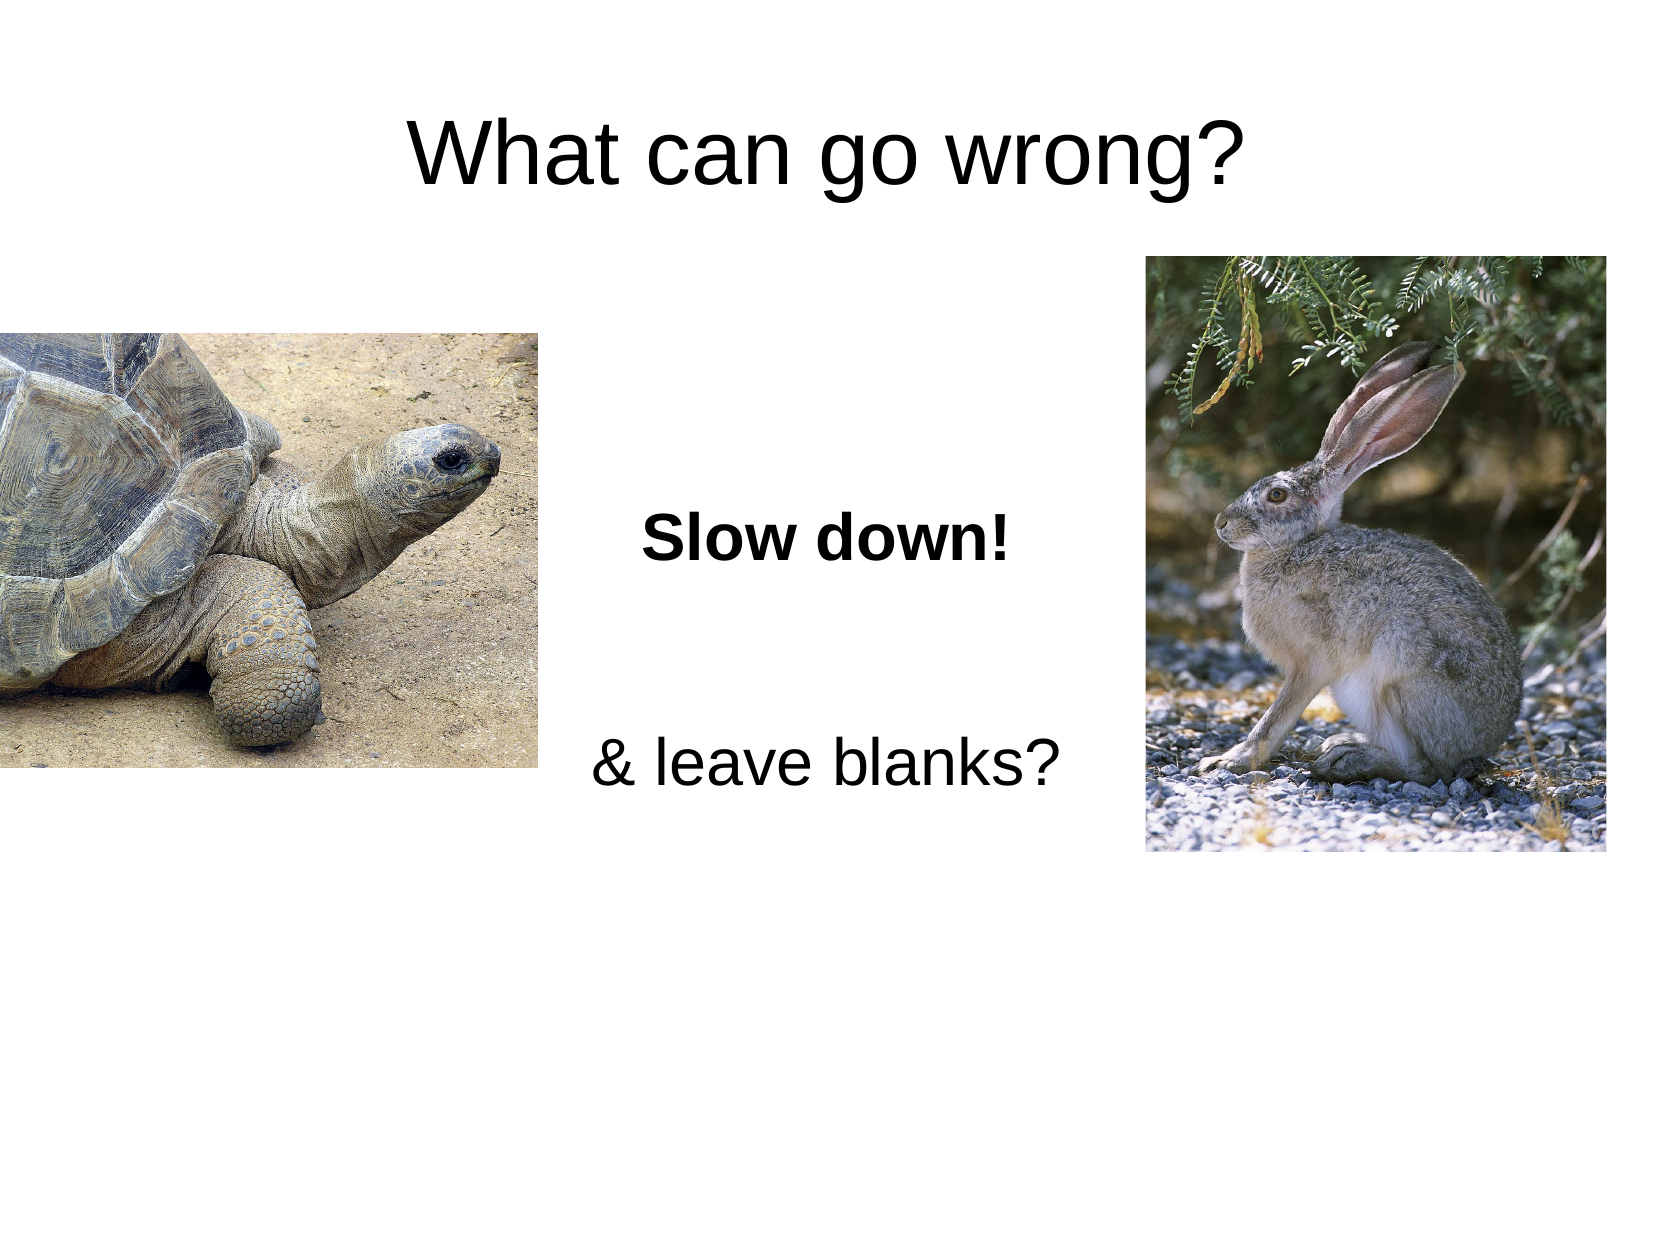

# What can go wrong?
Slow down!
& leave blanks?